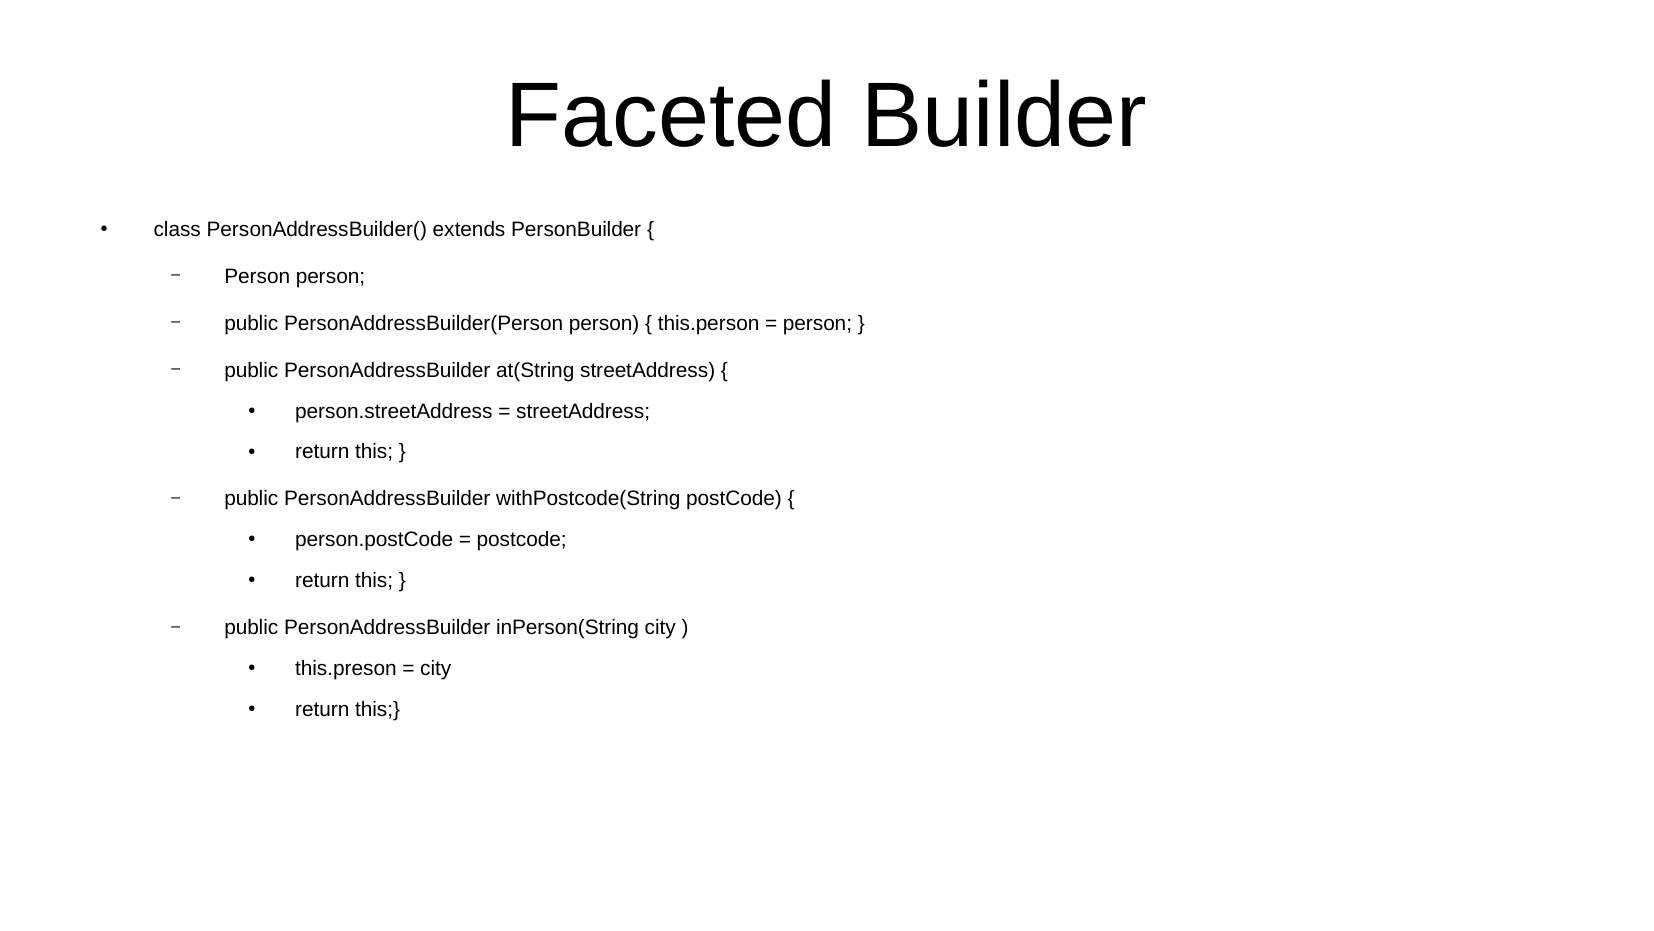

# Faceted Builder
class PersonAddressBuilder() extends PersonBuilder {
Person person;
public PersonAddressBuilder(Person person) { this.person = person; }
public PersonAddressBuilder at(String streetAddress) {
person.streetAddress = streetAddress;
return this; }
public PersonAddressBuilder withPostcode(String postCode) {
person.postCode = postcode;
return this; }
public PersonAddressBuilder inPerson(String city )
this.preson = city
return this;}